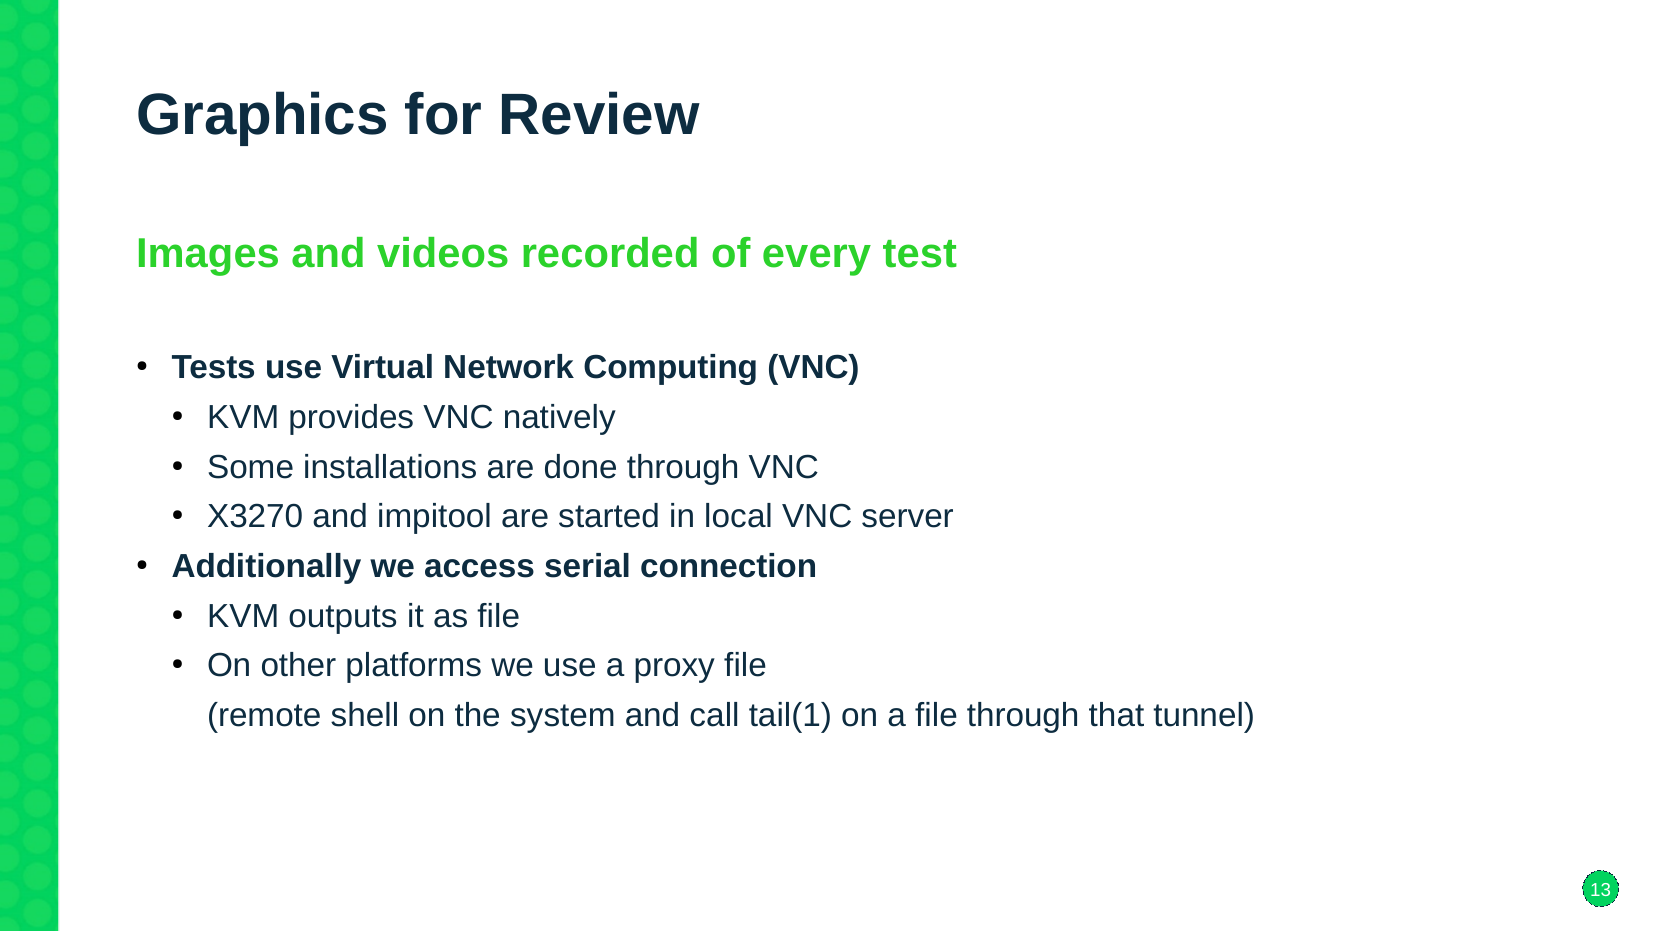

# Graphics for Review
Images and videos recorded of every test
Tests use Virtual Network Computing (VNC)
KVM provides VNC natively
Some installations are done through VNC
X3270 and impitool are started in local VNC server
Additionally we access serial connection
KVM outputs it as file
On other platforms we use a proxy file
(remote shell on the system and call tail(1) on a file through that tunnel)
13